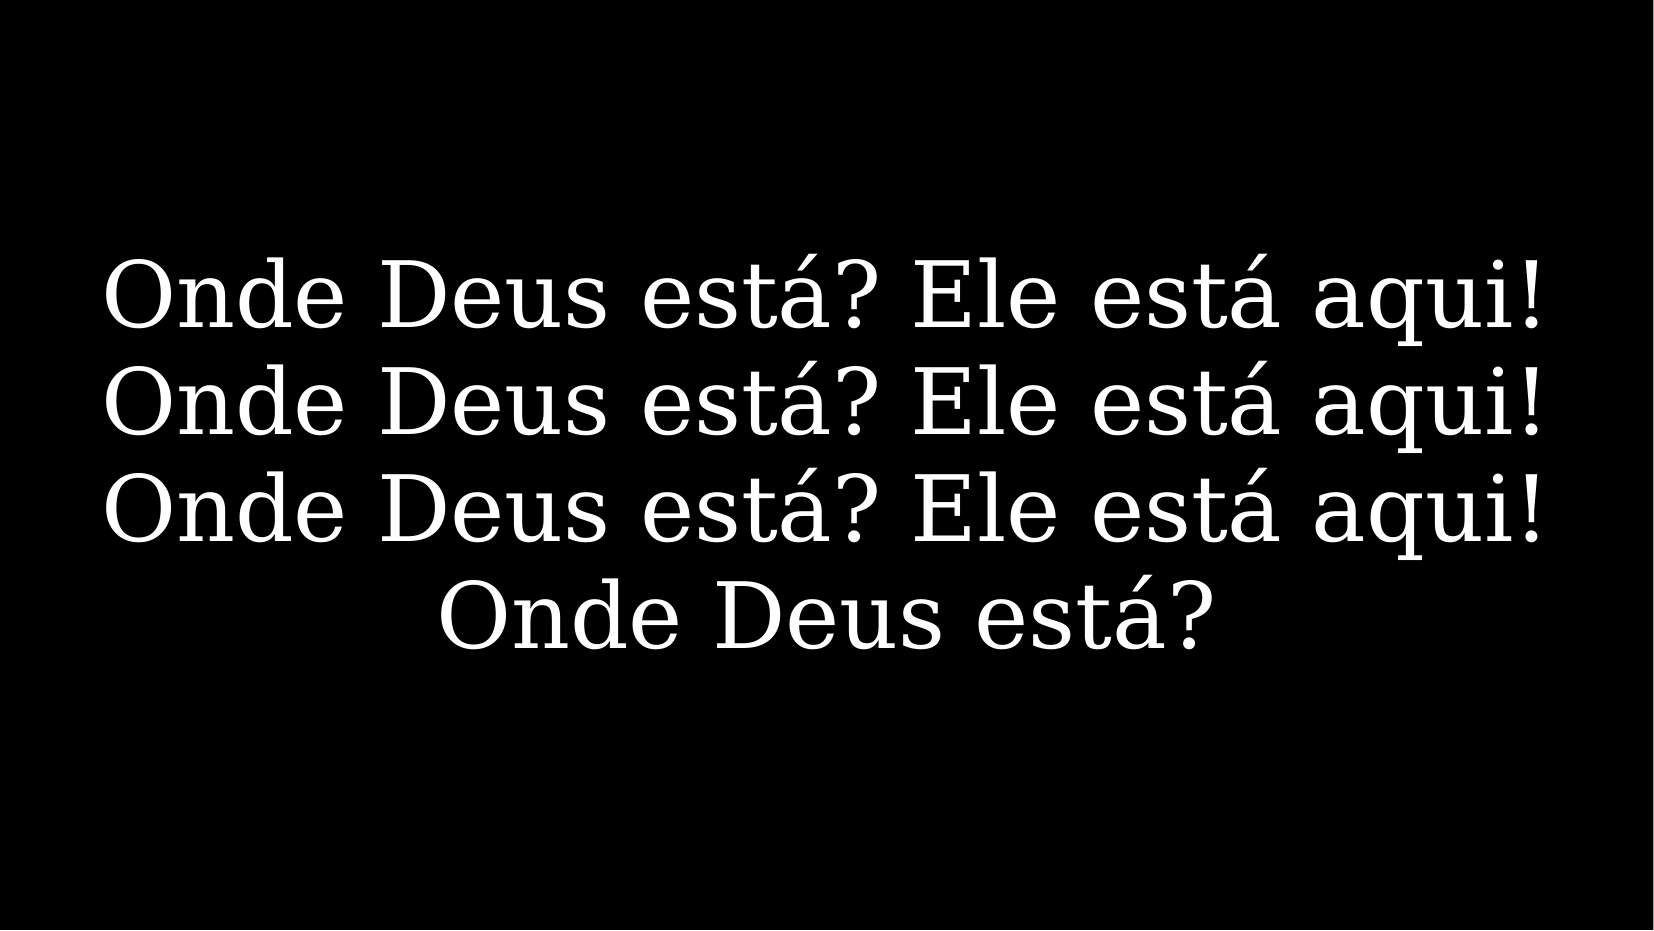

# Onde Deus está? Ele está aqui!
Onde Deus está? Ele está aqui!
Onde Deus está? Ele está aqui!
Onde Deus está?